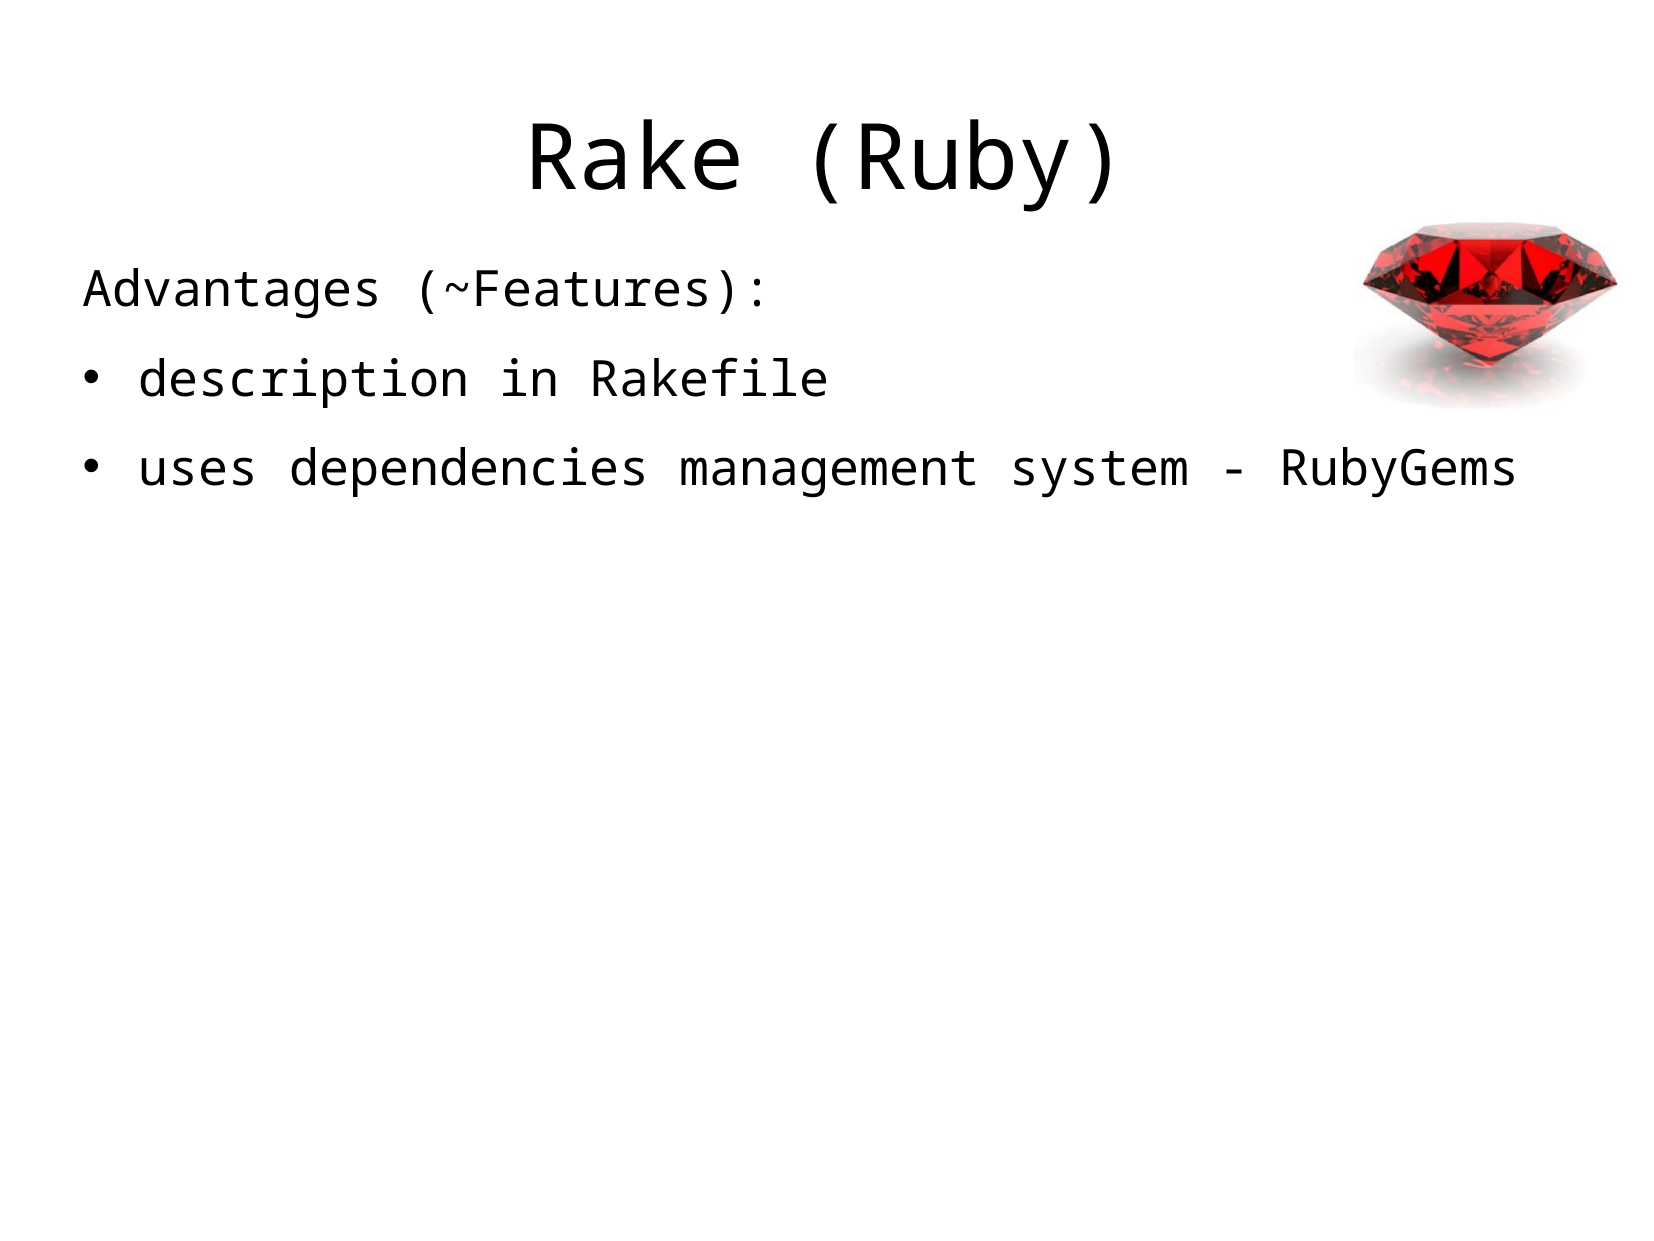

# Rake (Ruby)
Advantages (~Features):
description in Rakefile
uses dependencies management system - RubyGems